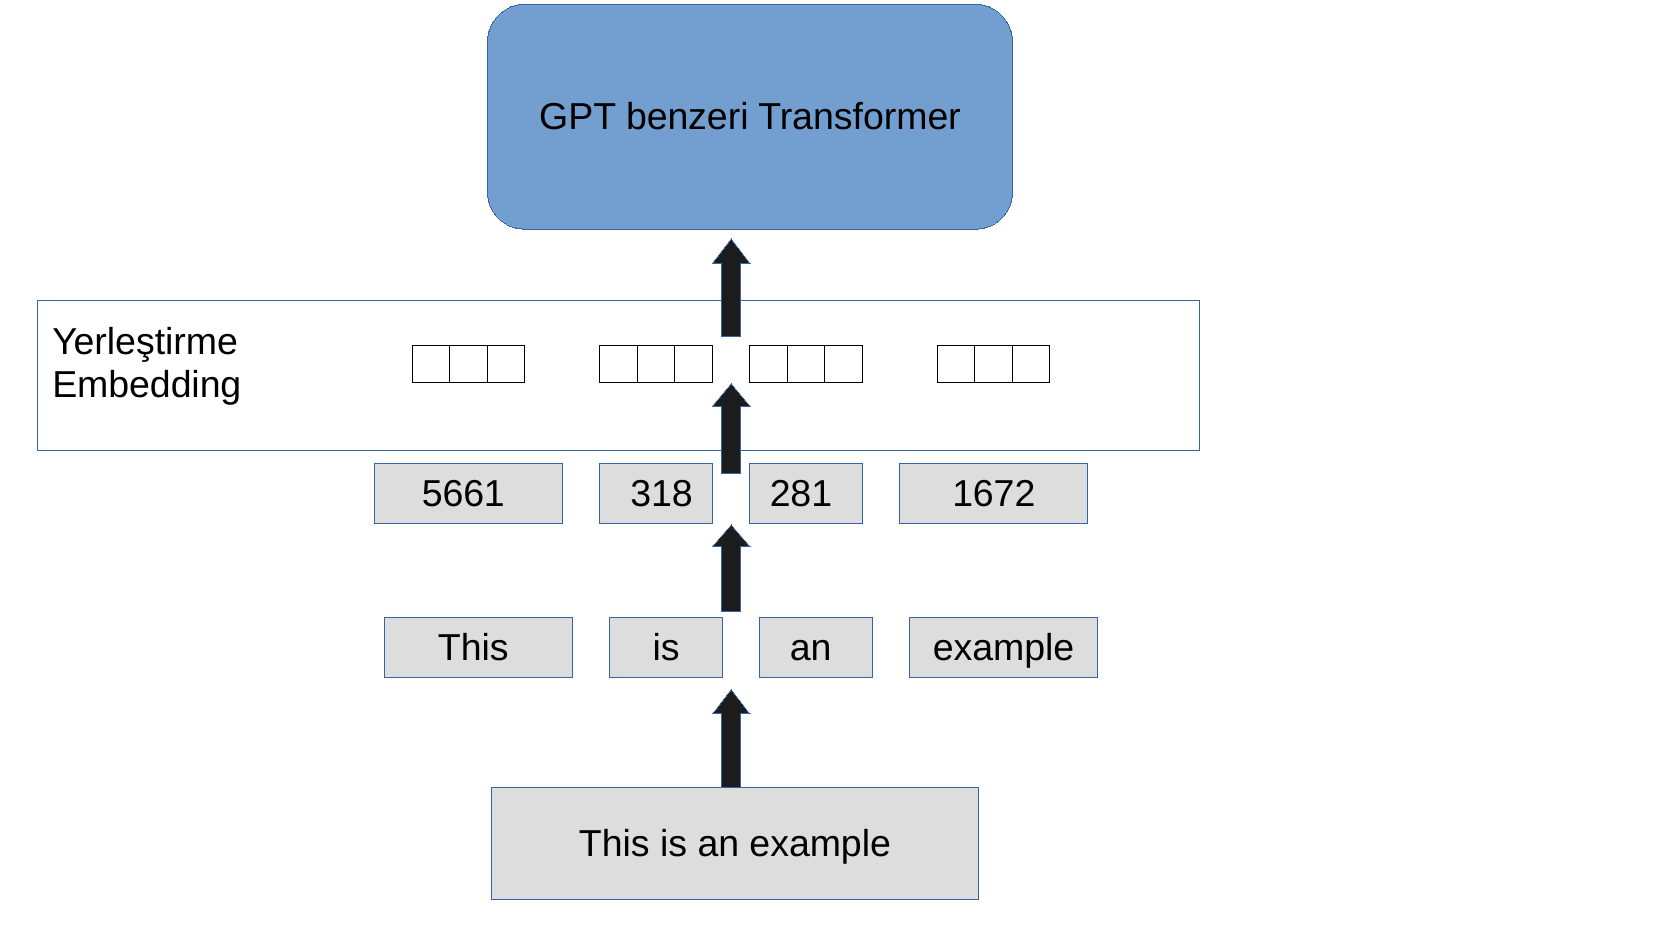

GPT benzeri Transformer
Yerleştirme
Embedding
5661
 318
281
1672
This
 is
an
example
This is an example